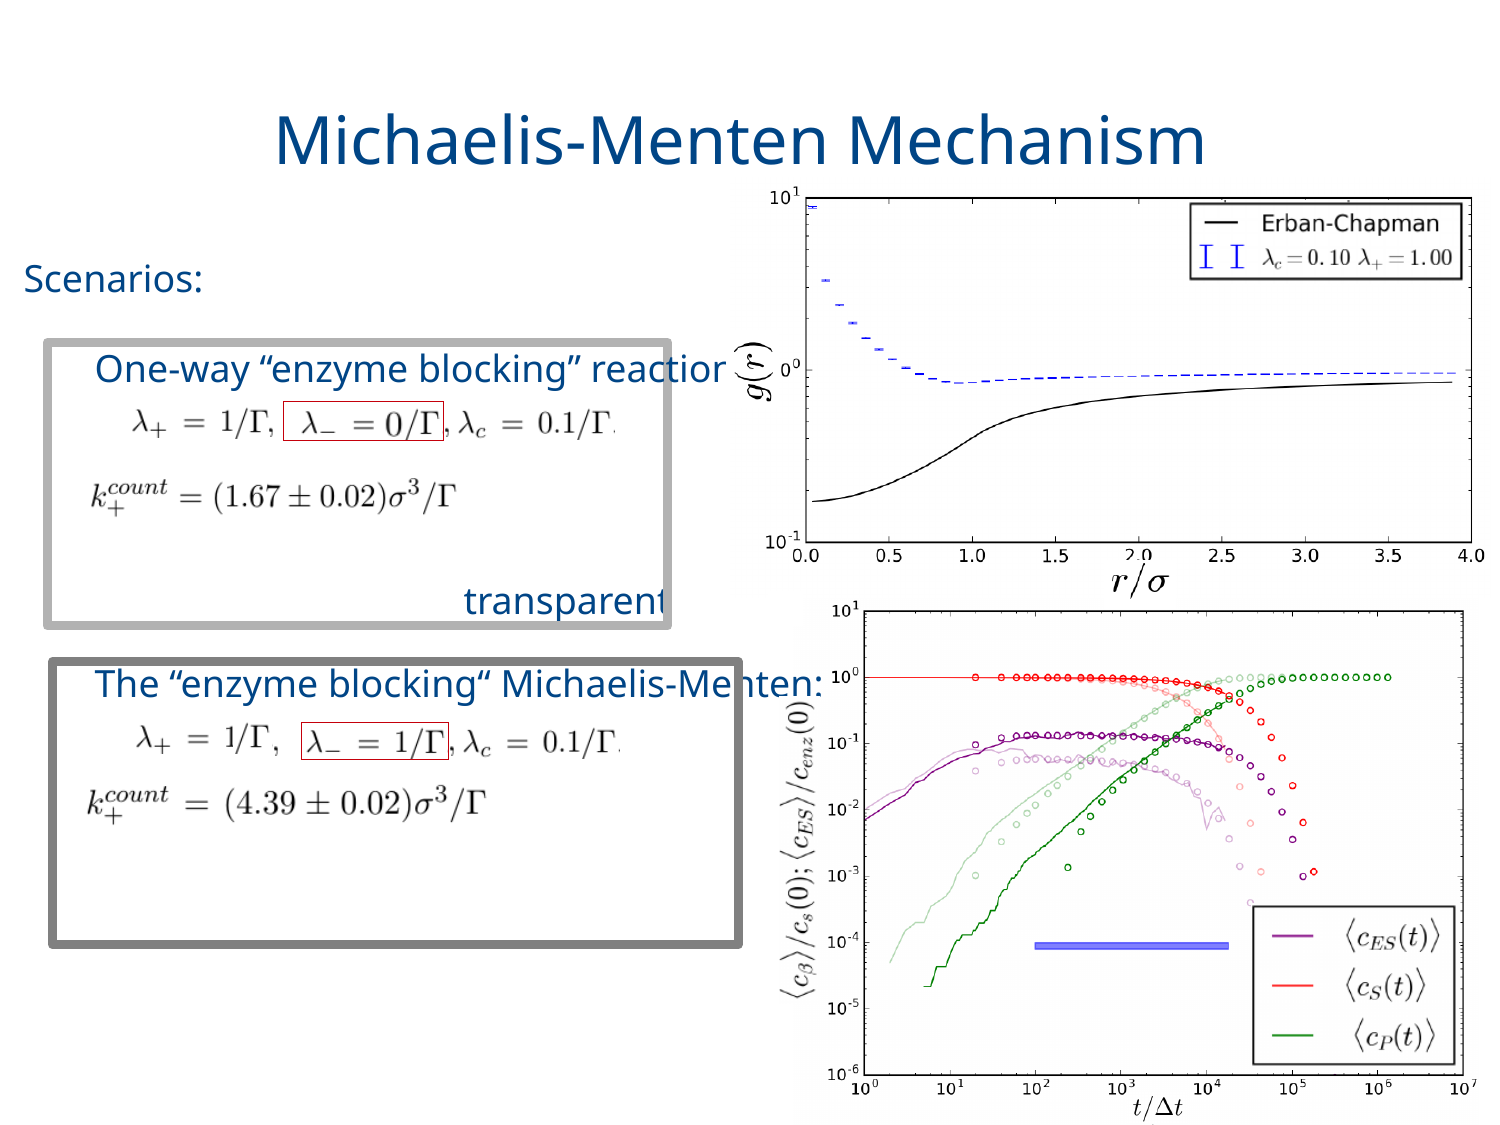

# Michaelis-Menten Mechanism
Scenarios:
One-way “enzyme blocking” reaction:
The “enzyme blocking“ Michaelis-Menten:
transparent